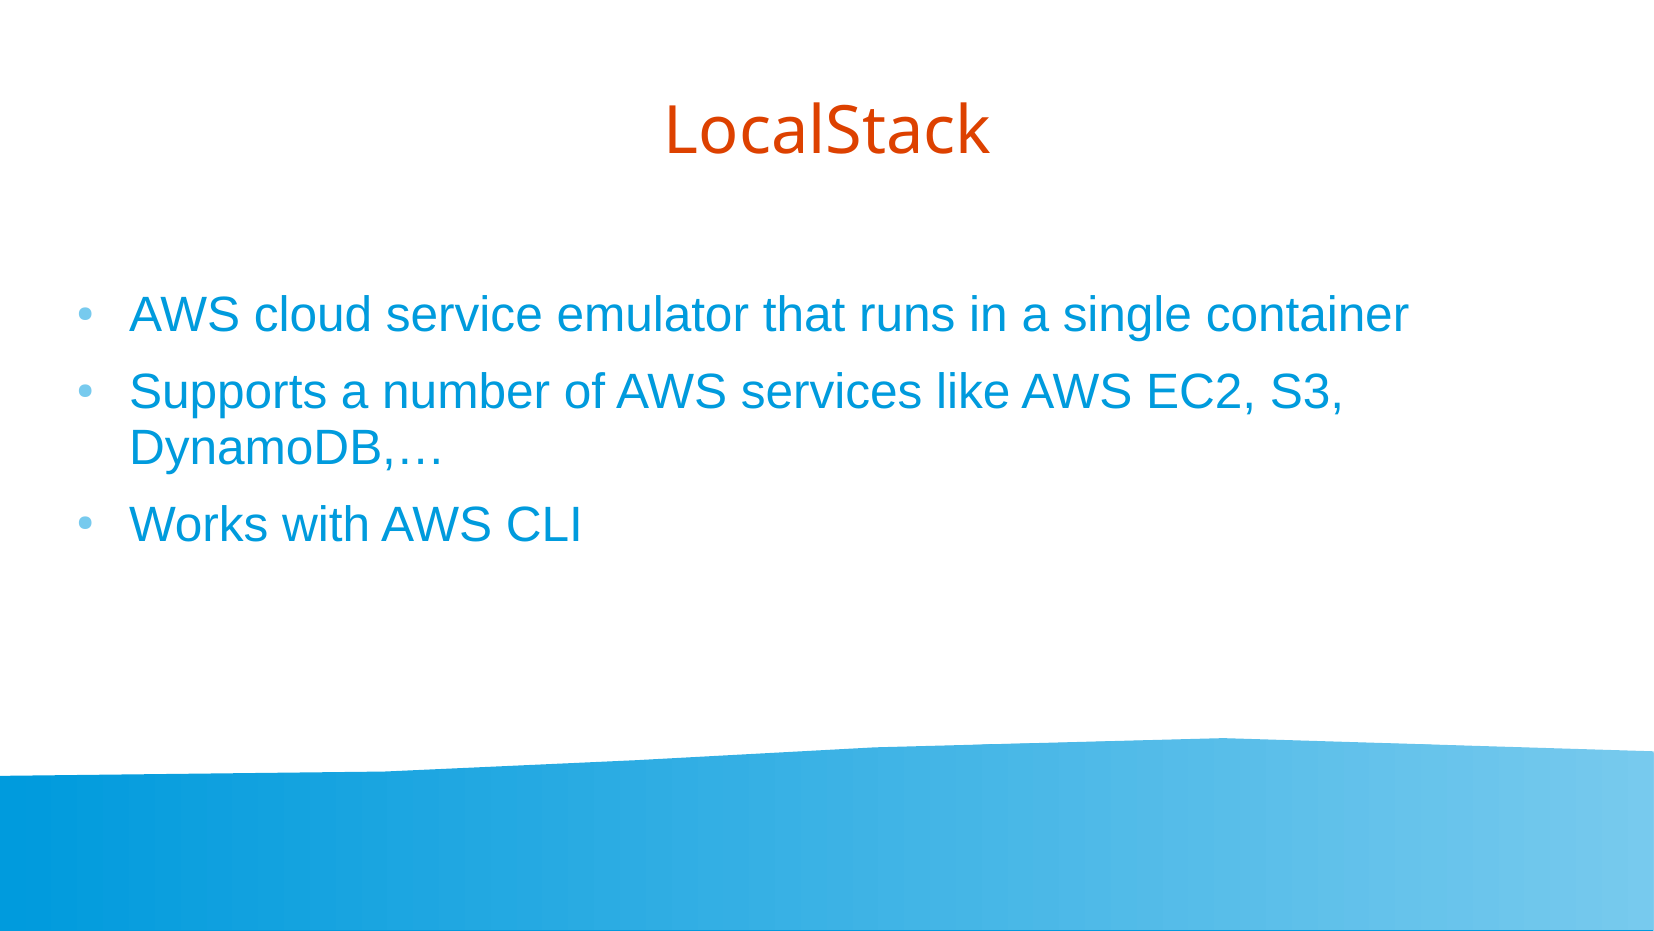

# LocalStack
AWS cloud service emulator that runs in a single container
Supports a number of AWS services like AWS EC2, S3, DynamoDB,…
Works with AWS CLI